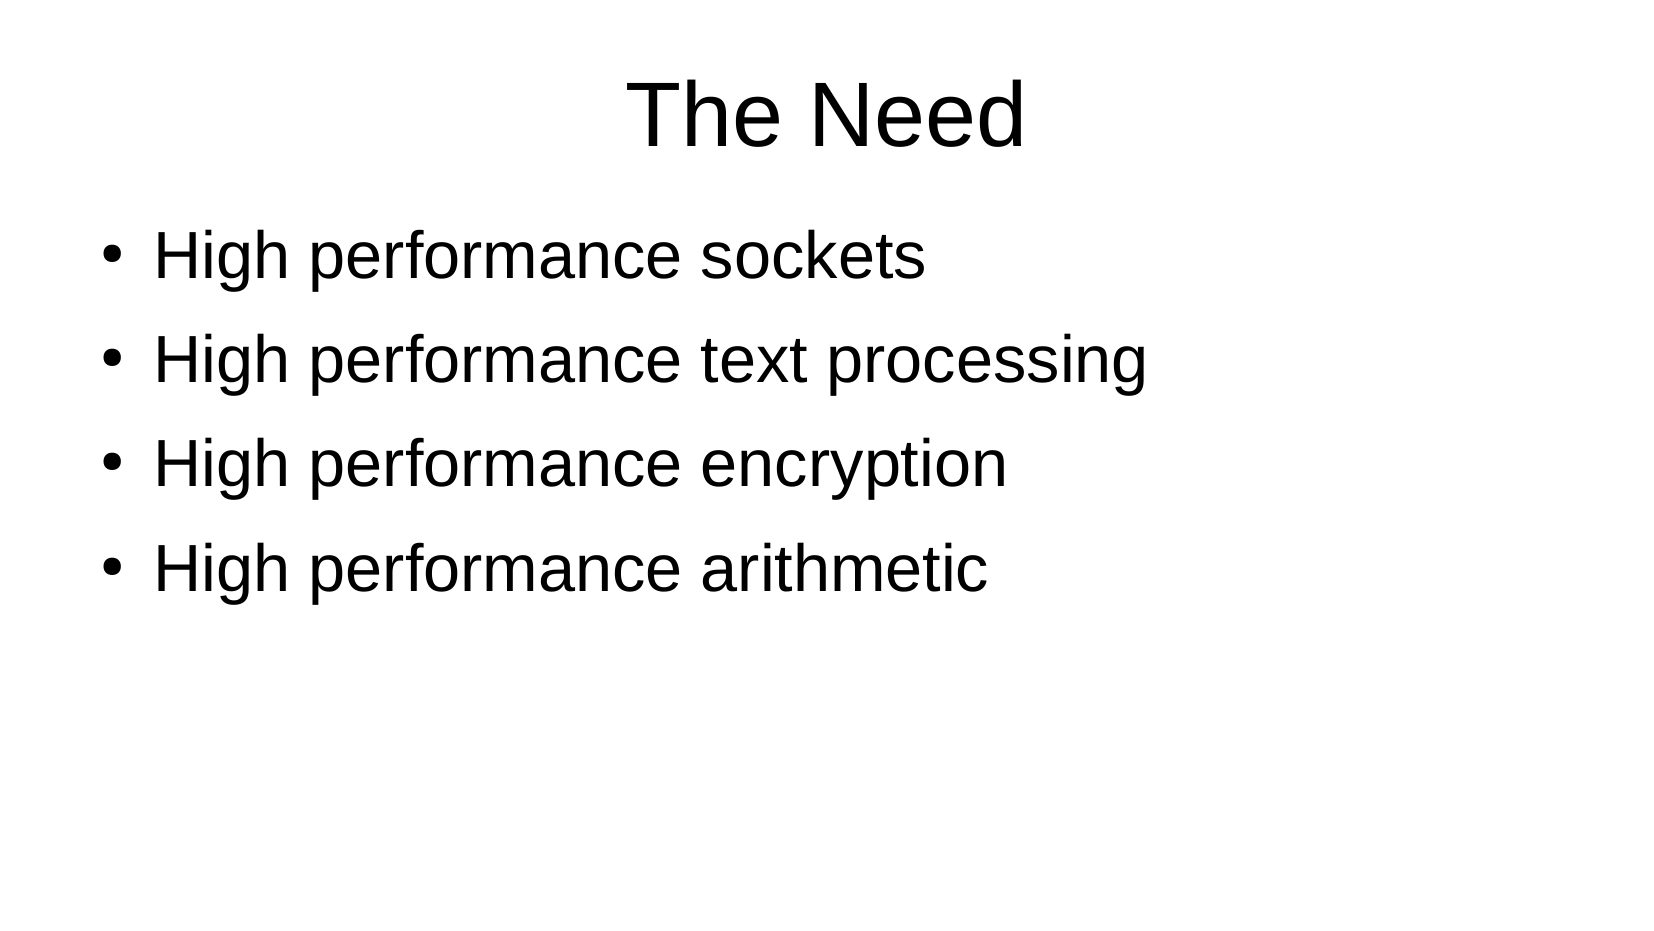

# The Need
High performance sockets
High performance text processing
High performance encryption
High performance arithmetic